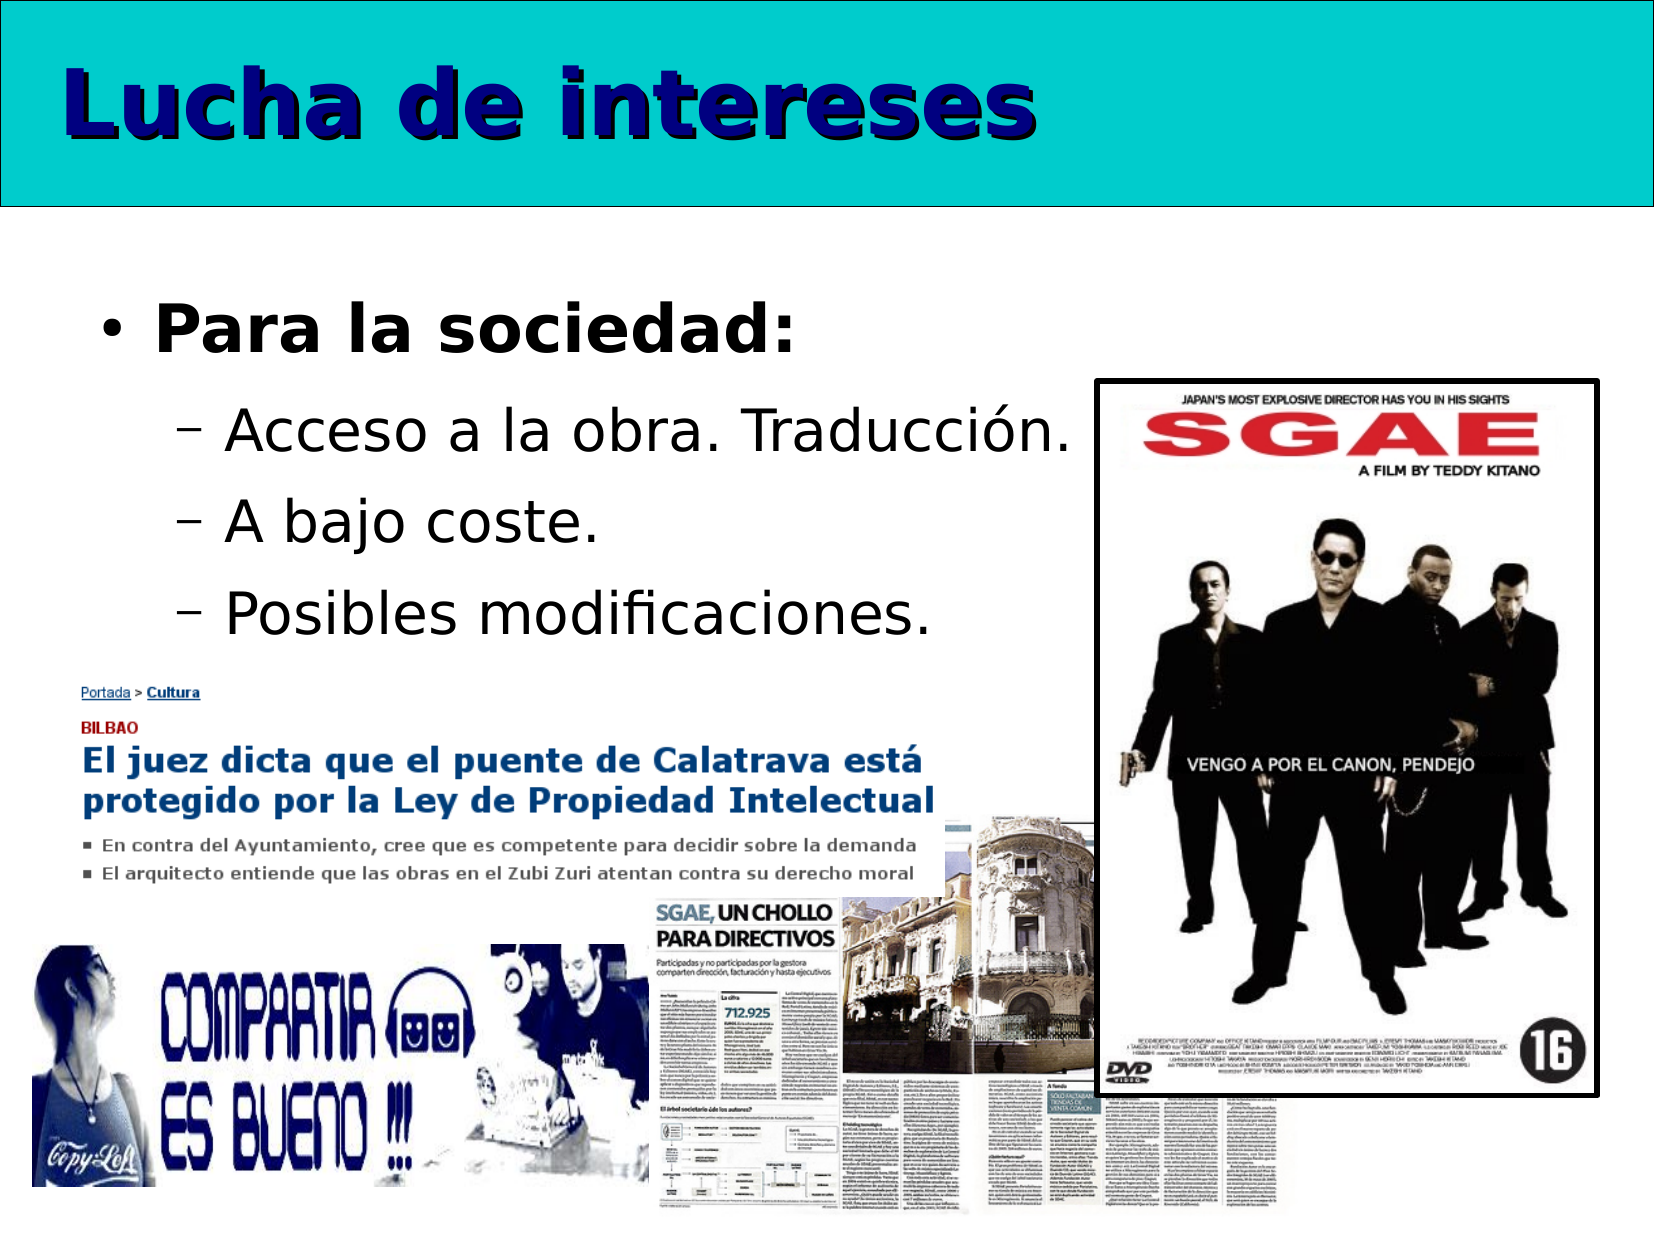

# Lucha de intereses
Para la sociedad:
Acceso a la obra. Traducción.
A bajo coste.
Posibles modificaciones.